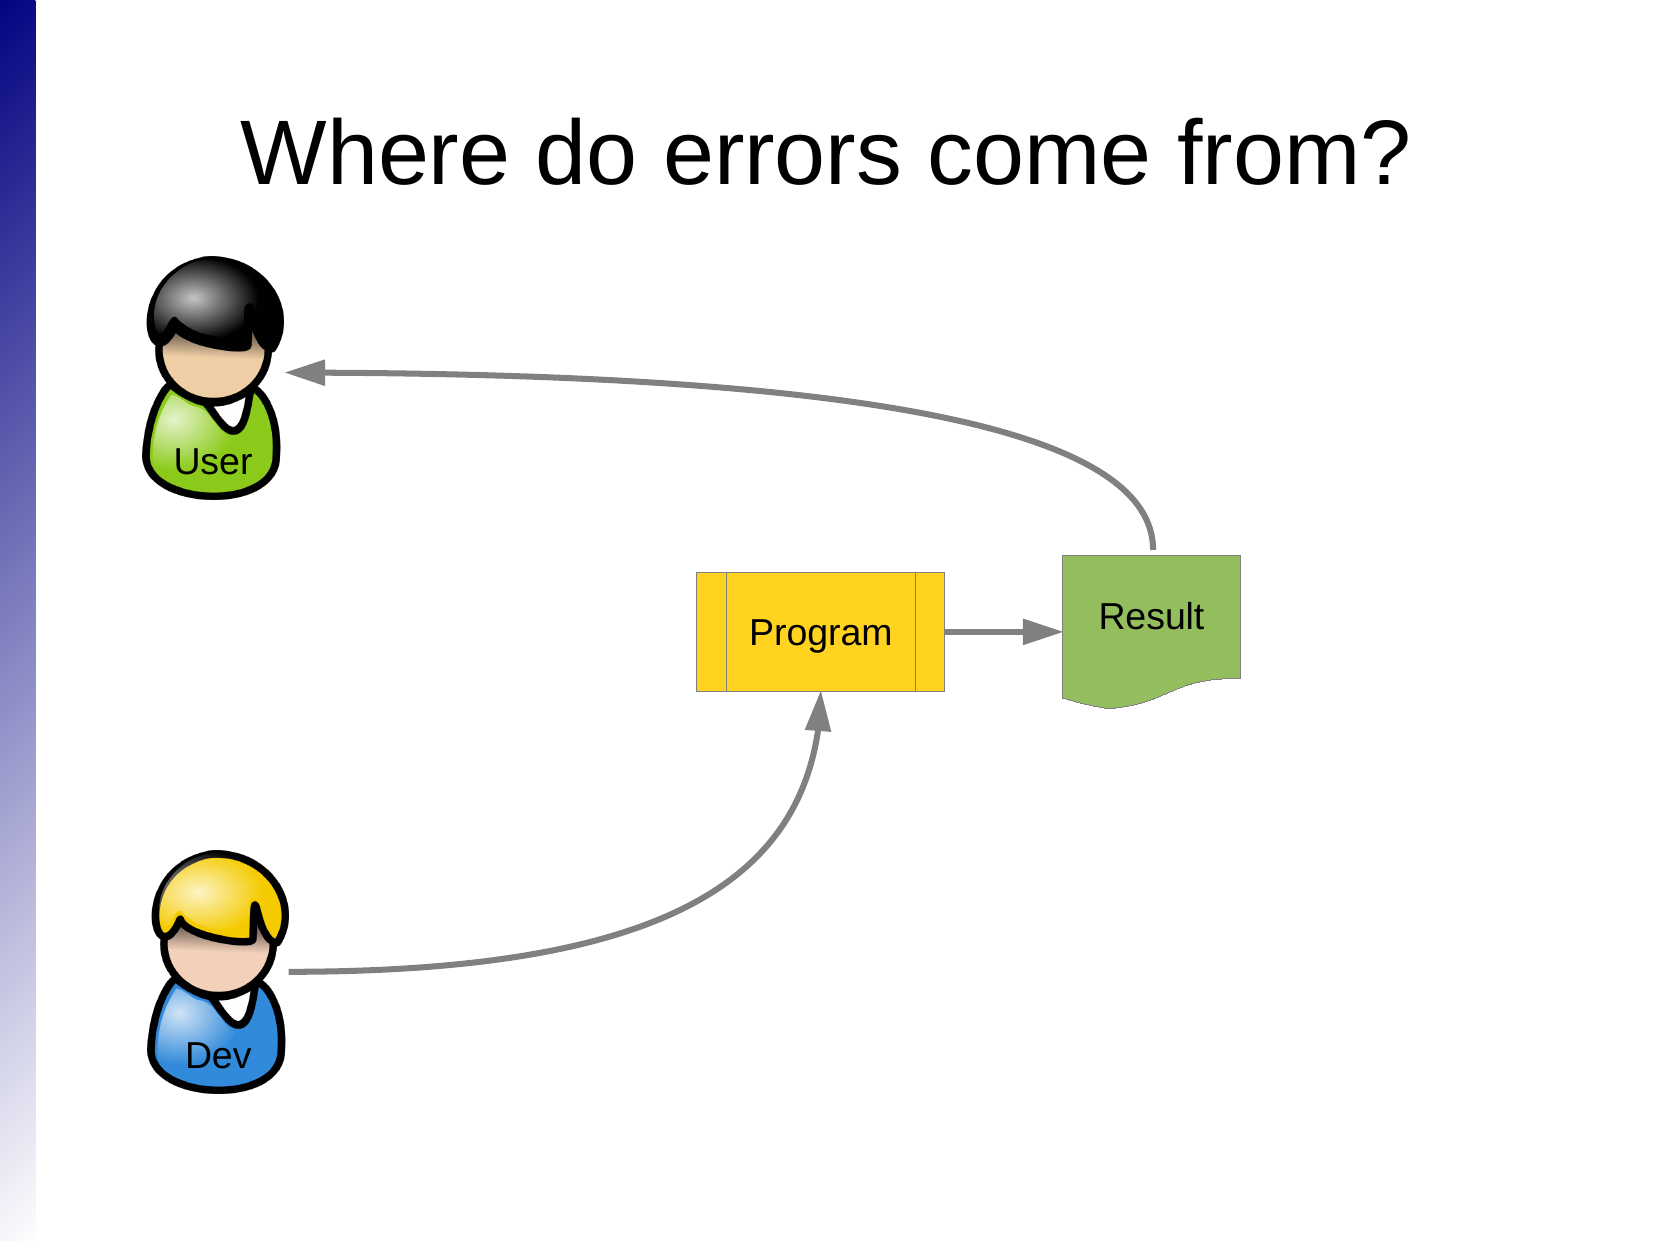

# Where do errors come from?
User
Result
Program
Dev